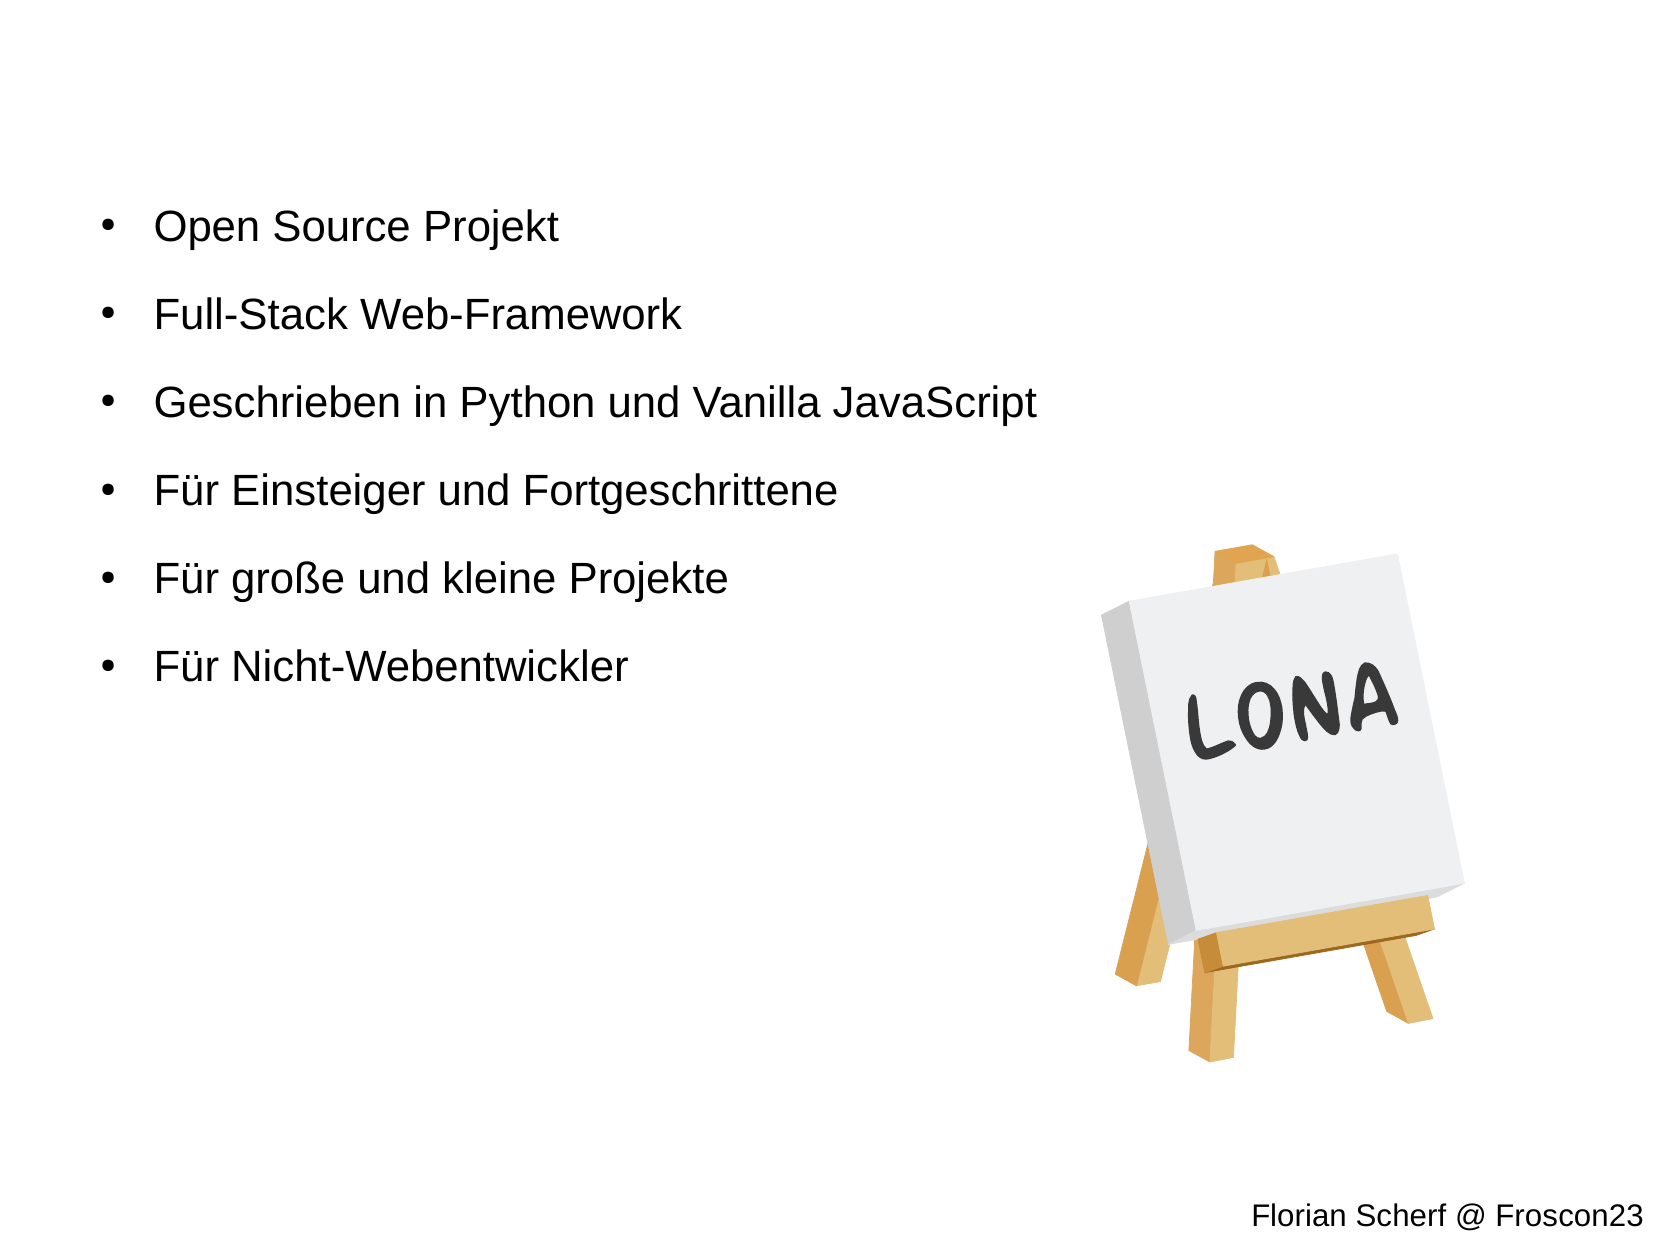

# Open Source Projekt
Full-Stack Web-Framework
Geschrieben in Python und Vanilla JavaScript
Für Einsteiger und Fortgeschrittene
Für große und kleine Projekte
Für Nicht-Webentwickler
Florian Scherf @ Froscon23